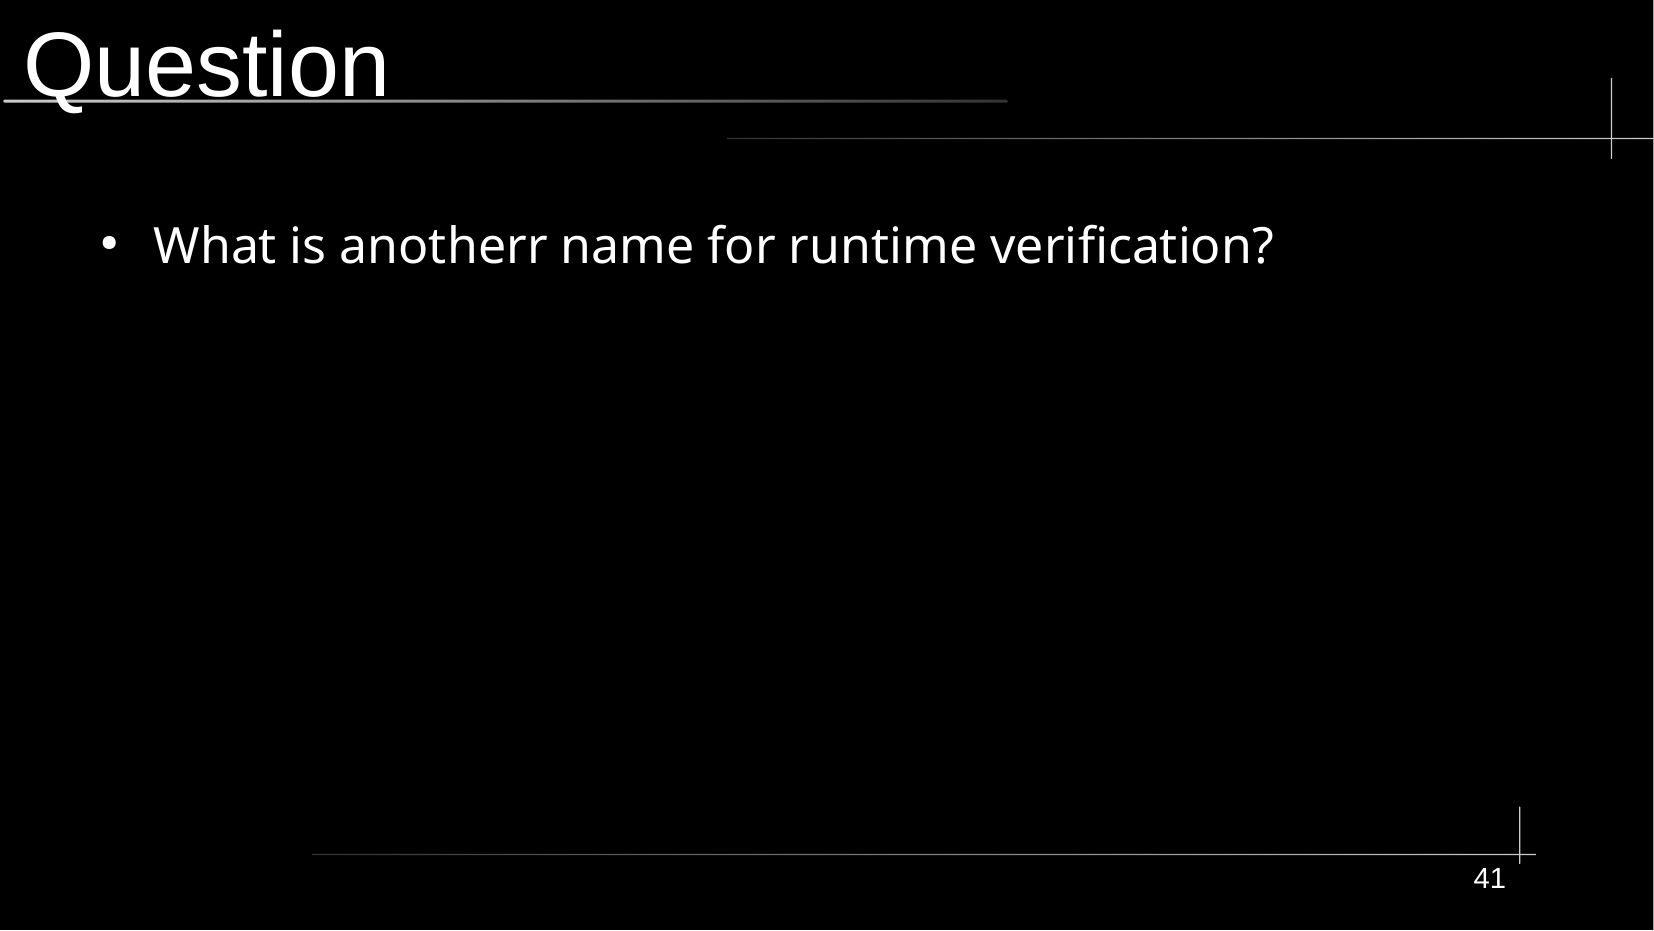

# Question
What is anotherr name for runtime verification?
41